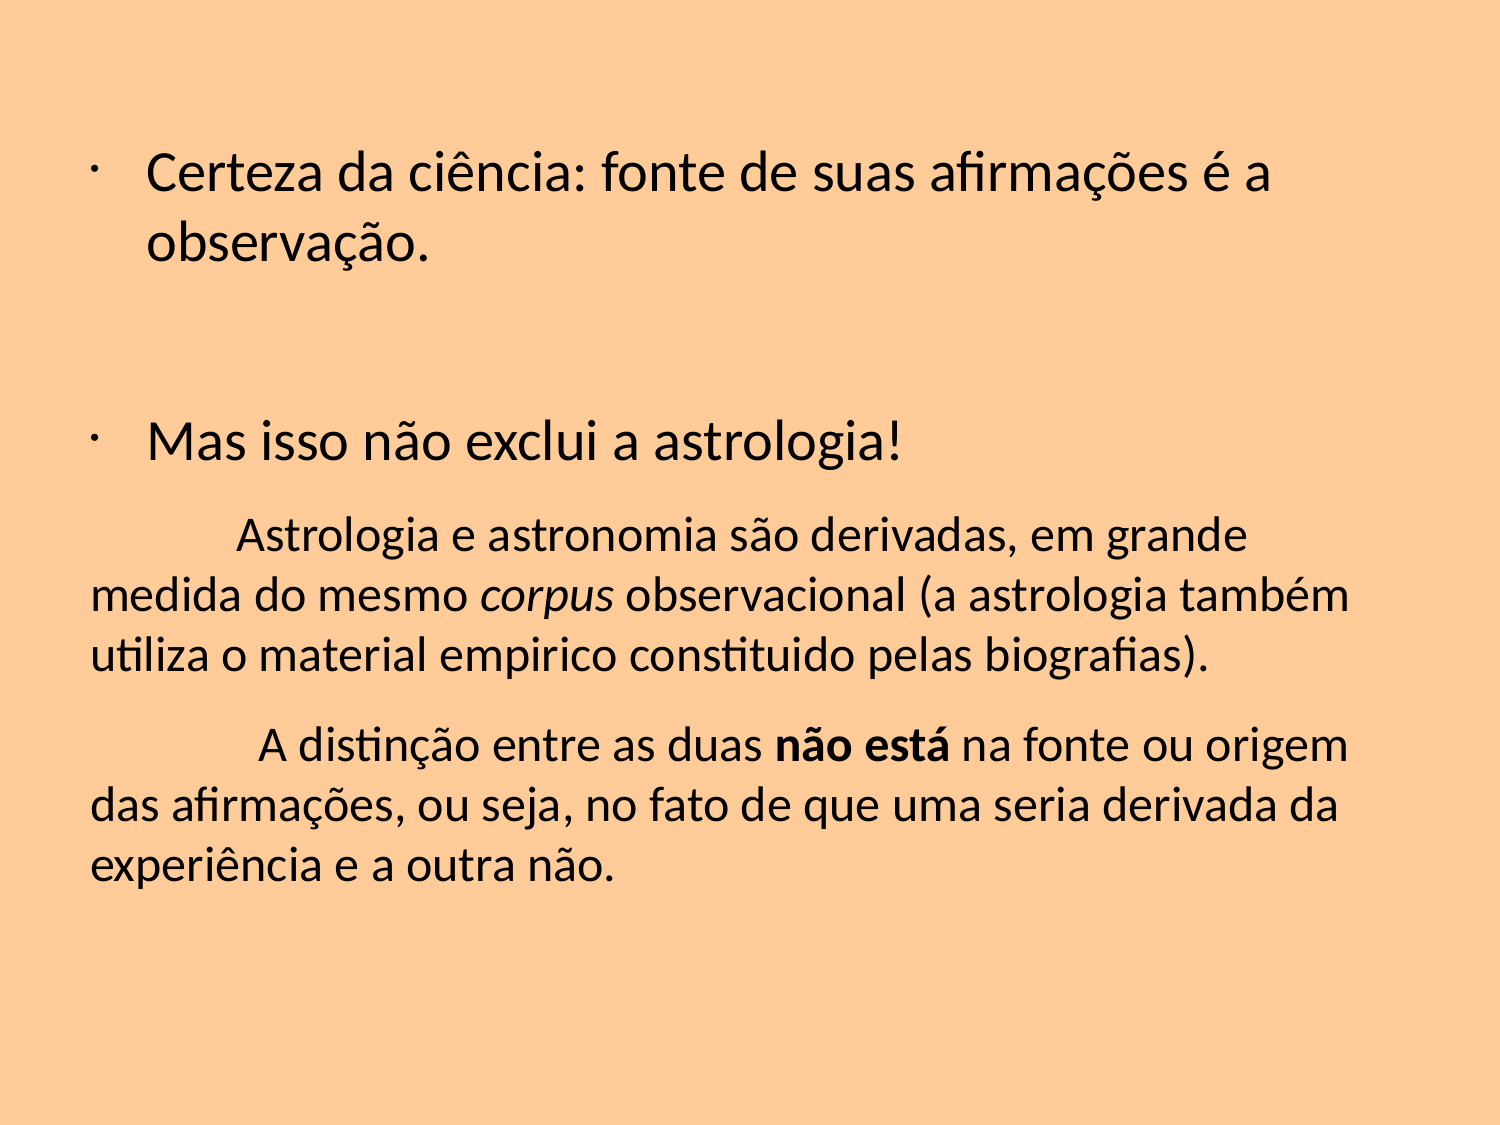

#
Certeza da ciência: fonte de suas afirmações é a observação.
Mas isso não exclui a astrologia!
 Astrologia e astronomia são derivadas, em grande medida do mesmo corpus observacional (a astrologia também utiliza o material empirico constituido pelas biografias).
 A distinção entre as duas não está na fonte ou origem das afirmações, ou seja, no fato de que uma seria derivada da experiência e a outra não.